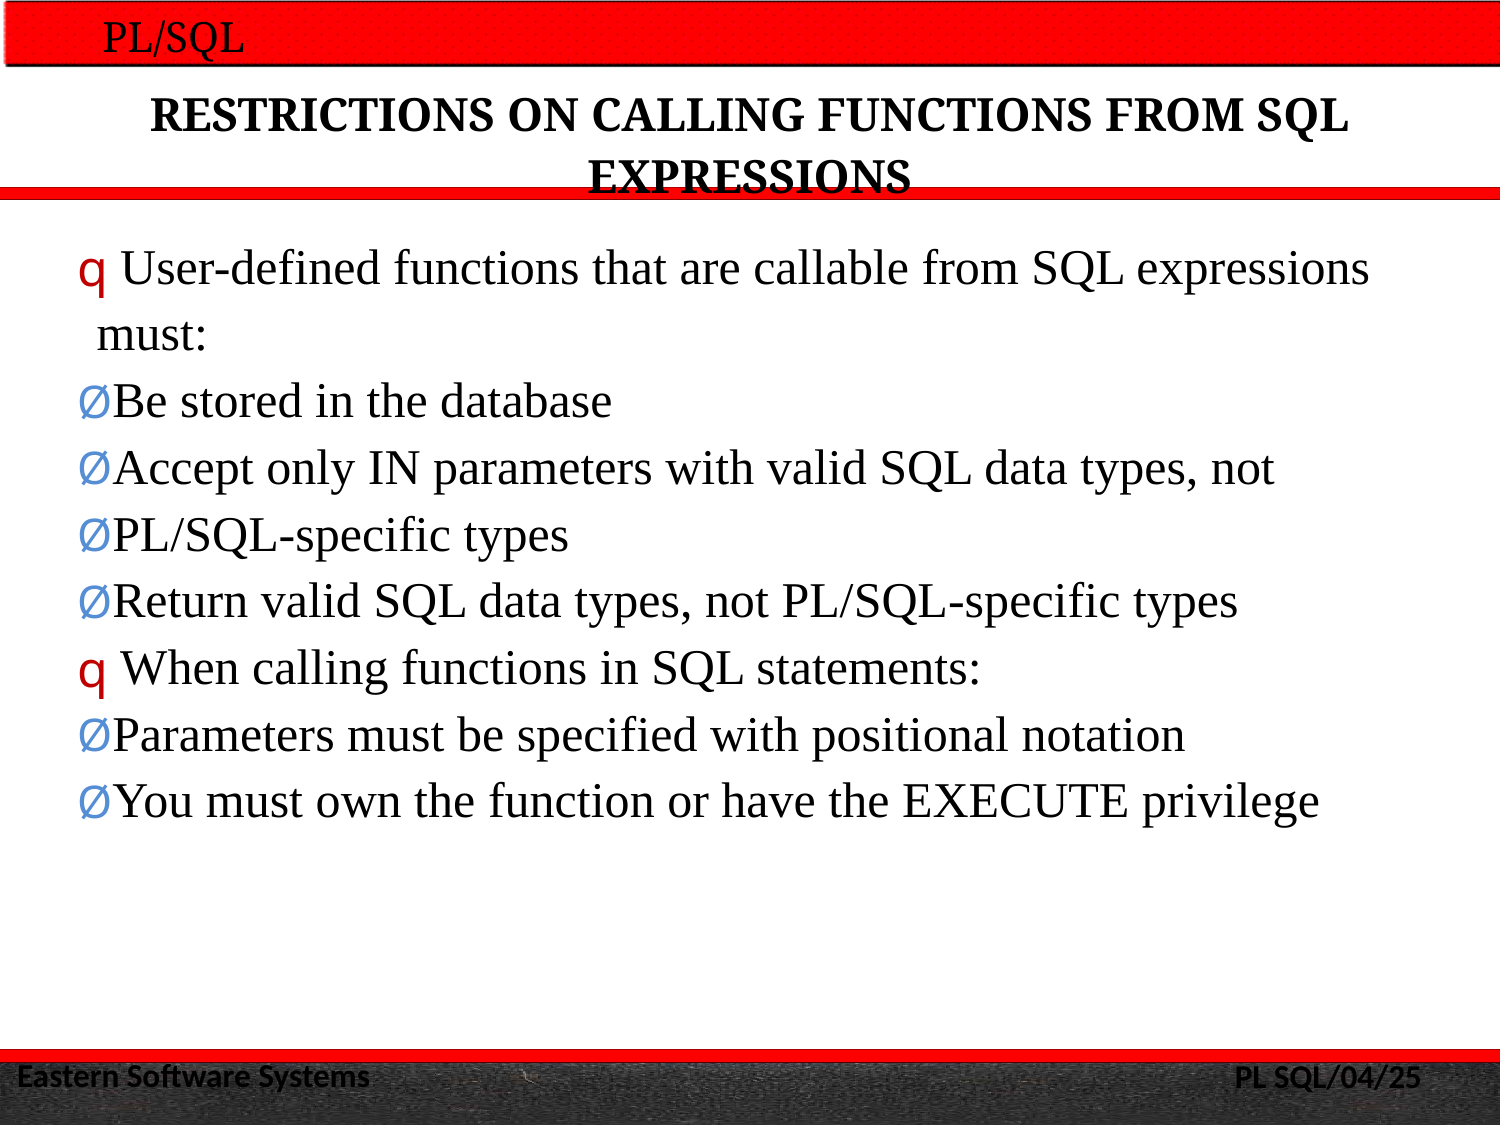

PL/SQL
RESTRICTIONS ON CALLING FUNCTIONS FROM SQL EXPRESSIONS
 User-defined functions that are callable from SQL expressions
must:
Be stored in the database
Accept only IN parameters with valid SQL data types, not
PL/SQL-specific types
Return valid SQL data types, not PL/SQL-specific types
 When calling functions in SQL statements:
Parameters must be specified with positional notation
You must own the function or have the EXECUTE privilege
Eastern Software Systems
				 PL SQL/04/25